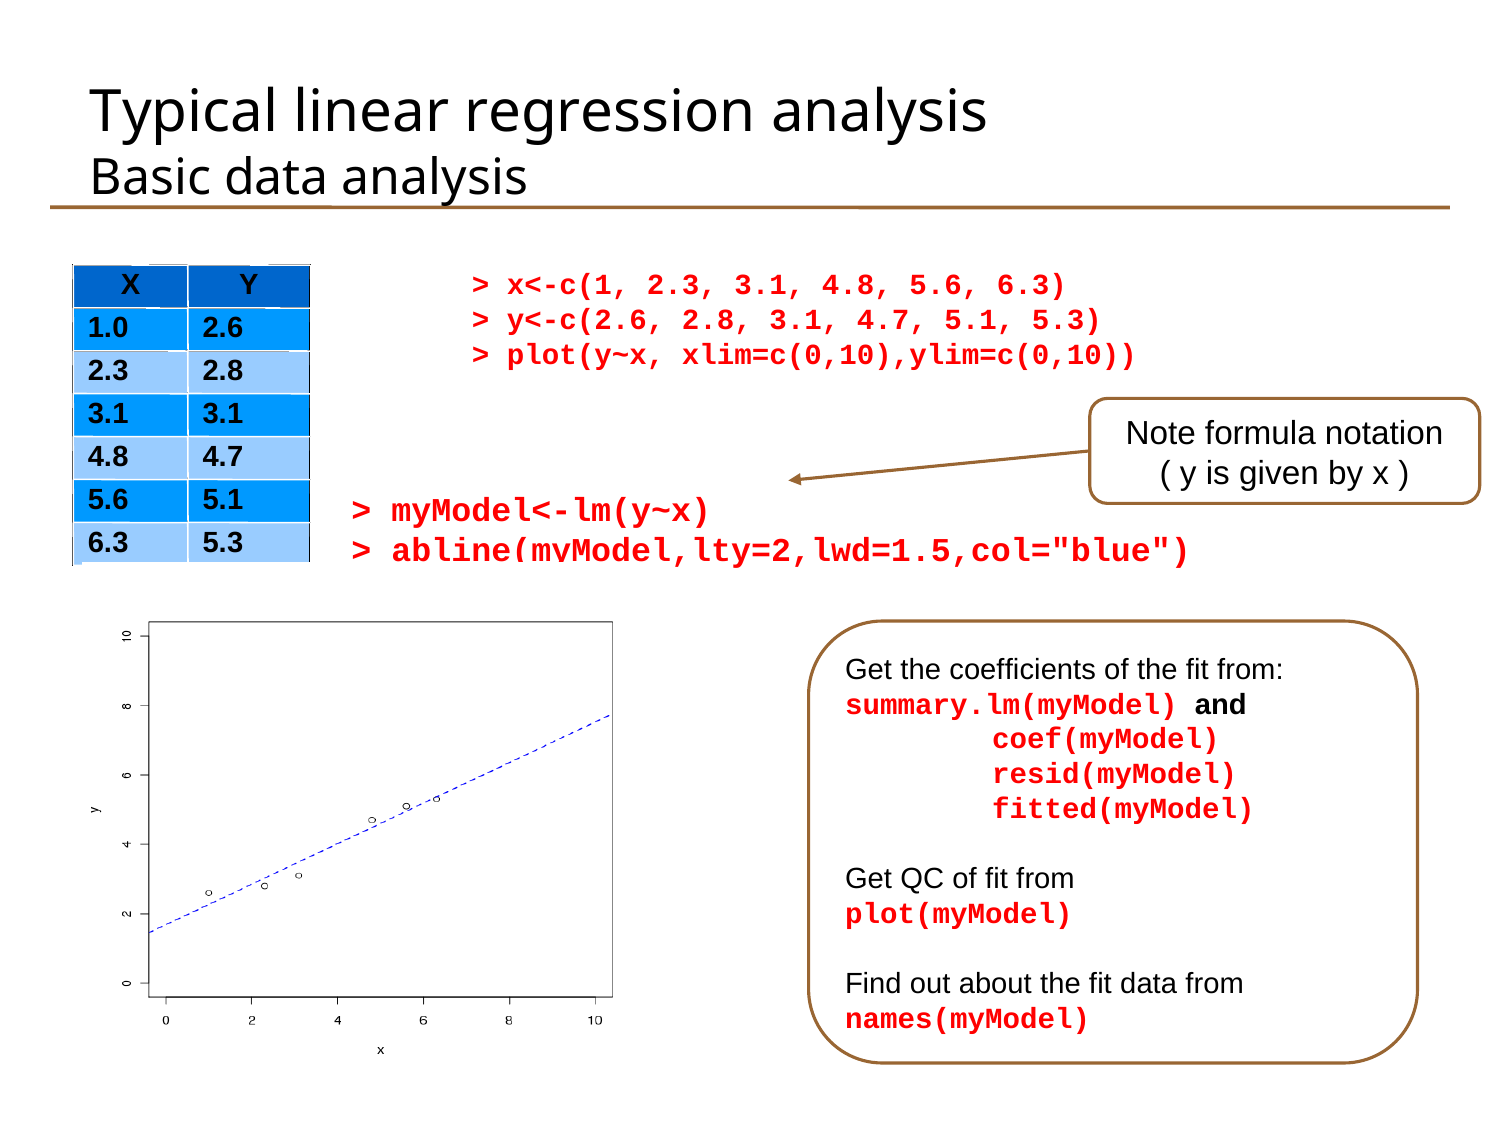

Typical linear regression analysis
Basic data analysis
> x<-c(1, 2.3, 3.1, 4.8, 5.6, 6.3)‏
> y<-c(2.6, 2.8, 3.1, 4.7, 5.1, 5.3)‏
> plot(y~x, xlim=c(0,10),ylim=c(0,10))‏
X
Y
1.0
2.6
2.3
2.8
3.1
3.1
4.8
4.7
5.6
5.1
6.3
5.3
Note formula notation
( y is given by x )‏
> myModel<-lm(y~x)‏
> abline(myModel,lty=2,lwd=1.5,col="blue")‏
Get the coefficients of the fit from:
summary.lm(myModel) and
		coef(myModel)‏
		resid(myModel)‏
		fitted(myModel)‏
Get QC of fit from
plot(myModel)‏
Find out about the fit data from
names(myModel)‏